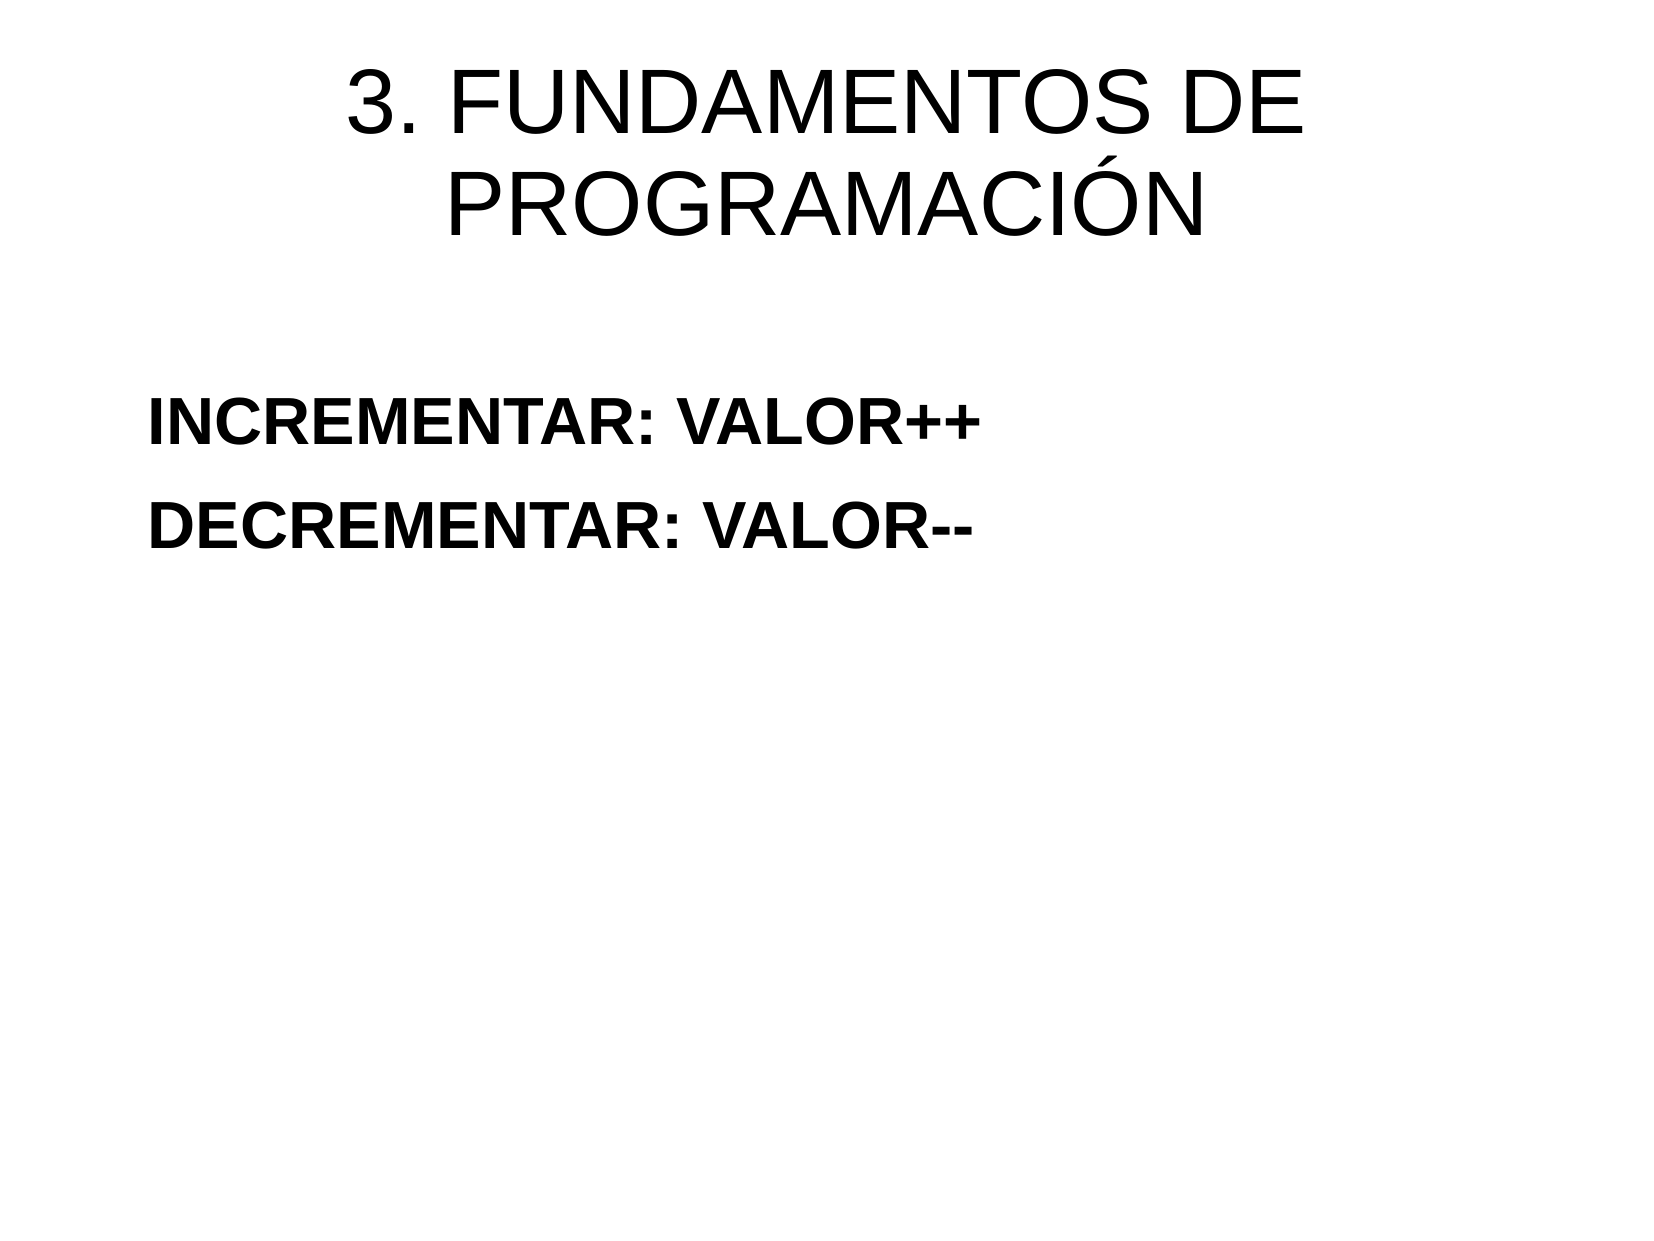

# 3. FUNDAMENTOS DE PROGRAMACIÓN
INCREMENTAR: VALOR++
DECREMENTAR: VALOR--